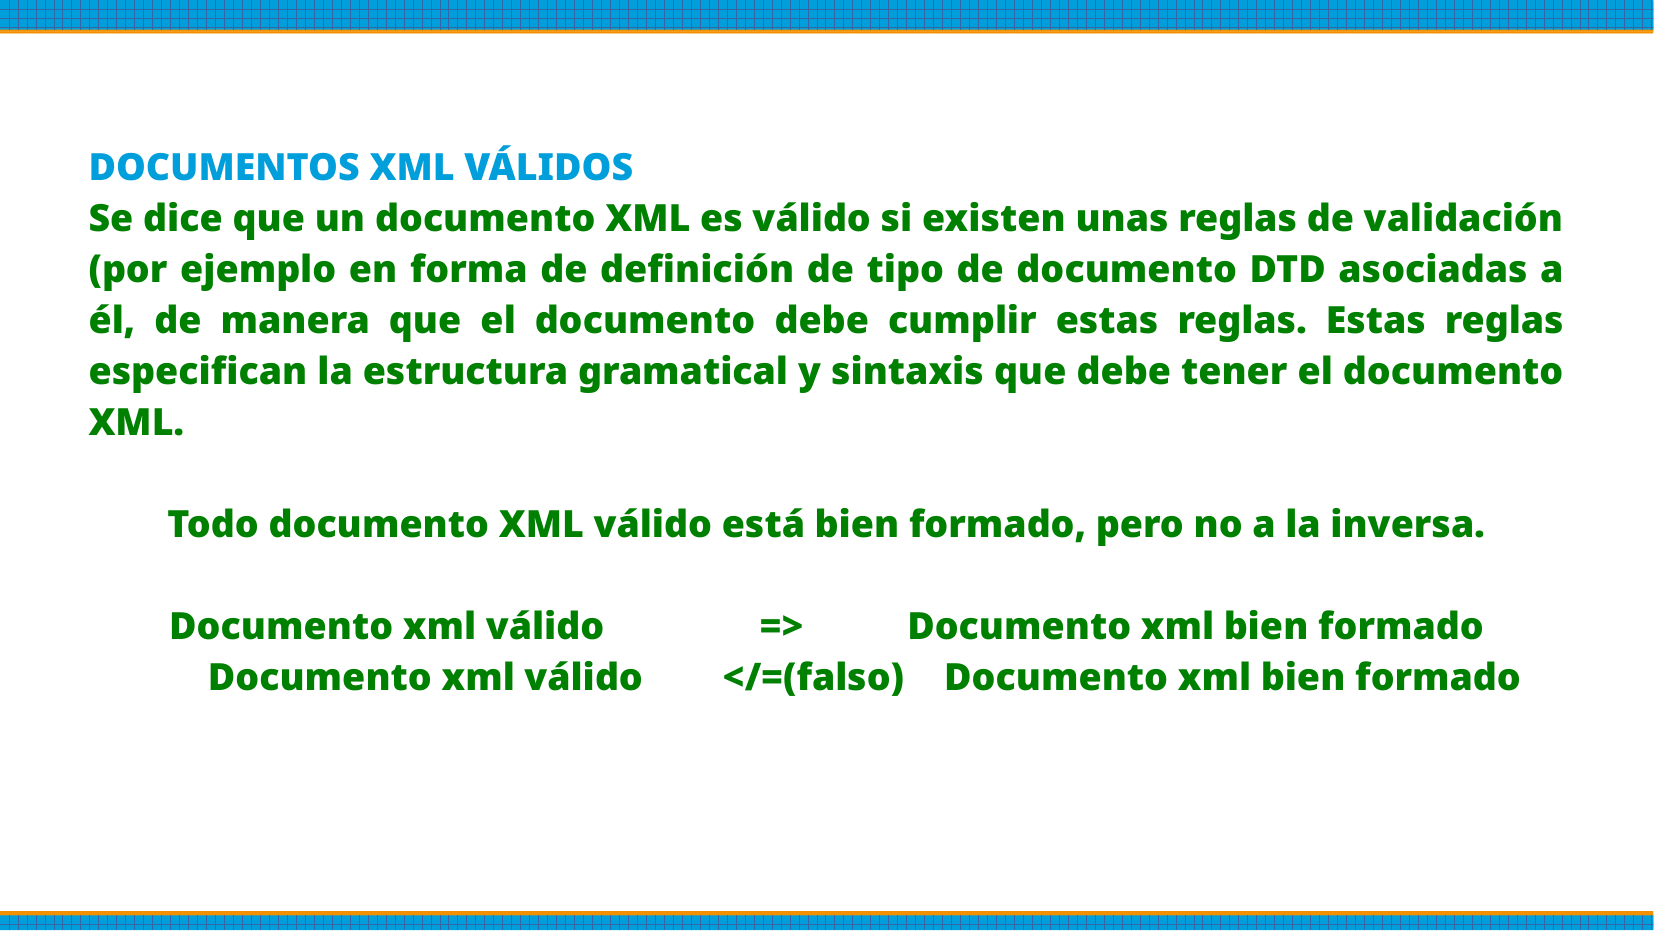

# DOCUMENTOS XML VÁLIDOS
Se dice que un documento XML es válido si existen unas reglas de validación (por ejemplo en forma de definición de tipo de documento DTD asociadas a él, de manera que el documento debe cumplir estas reglas. Estas reglas especifican la estructura gramatical y sintaxis que debe tener el documento XML.
Todo documento XML válido está bien formado, pero no a la inversa.
Documento xml válido 		=> 		Documento xml bien formado
	Documento xml válido		</=(falso)	Documento xml bien formado